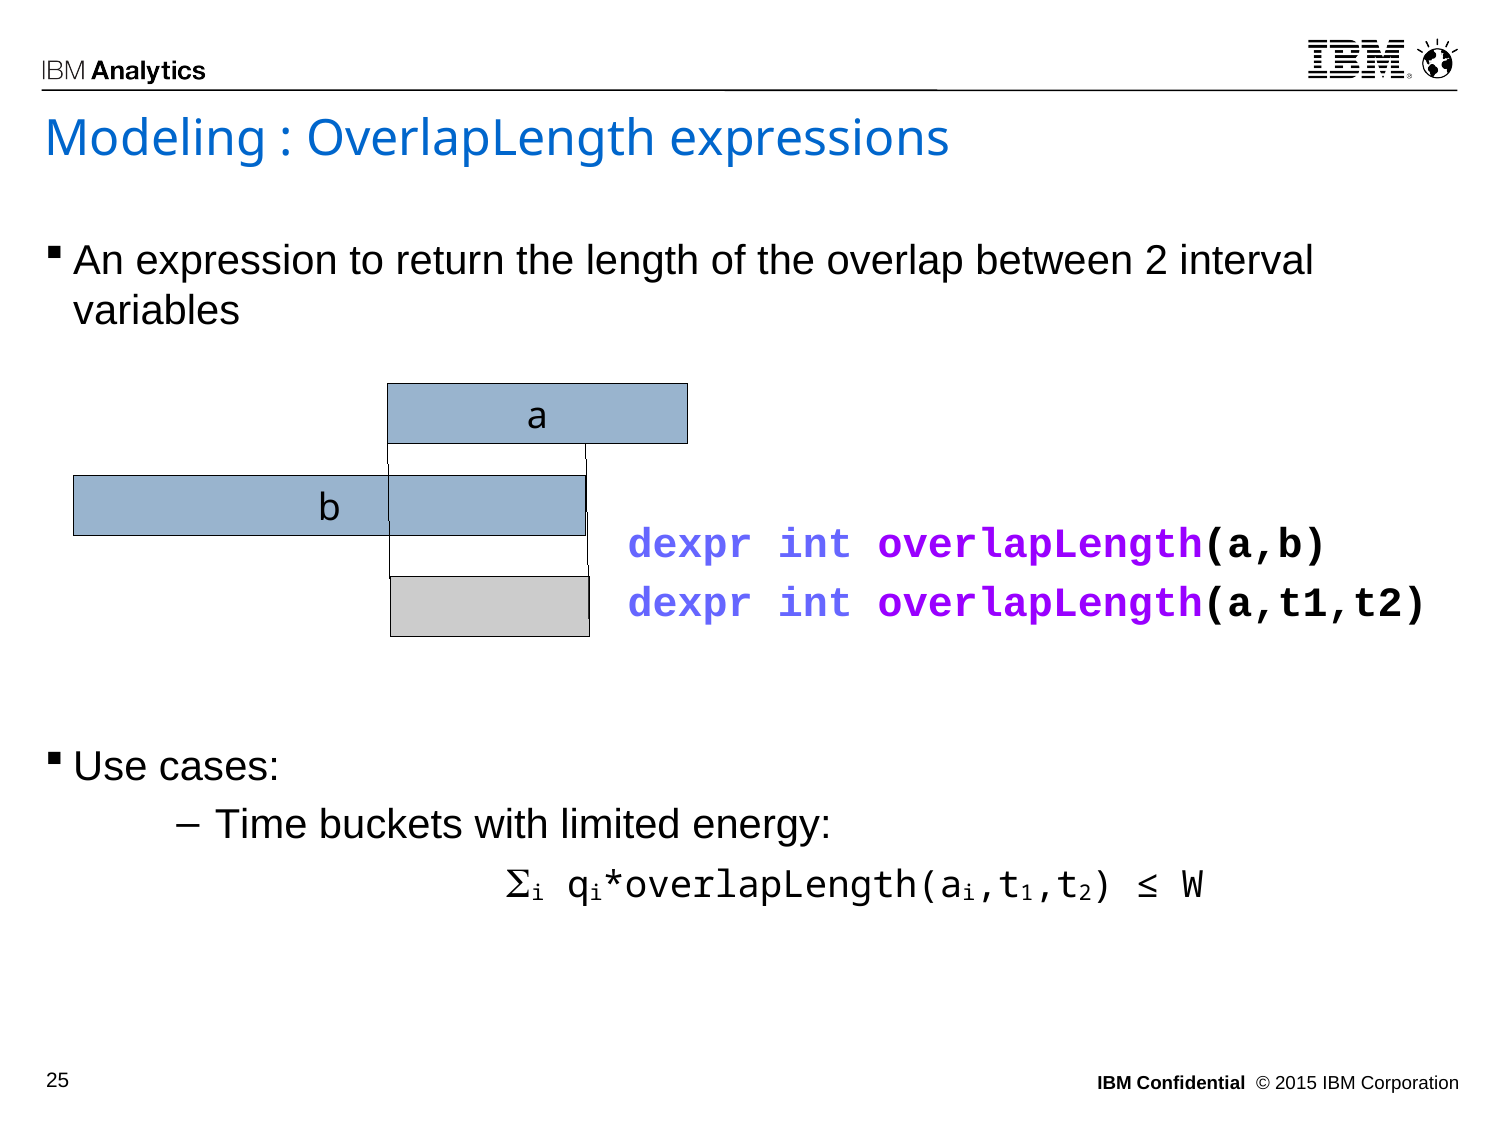

# Modeling : OverlapLength expressions
An expression to return the length of the overlap between 2 interval variables
Use cases:
 Time buckets with limited energy:
 i qi*overlapLength(ai,t1,t2) ≤ W
a
b
dexpr int overlapLength(a,b)
dexpr int overlapLength(a,t1,t2)